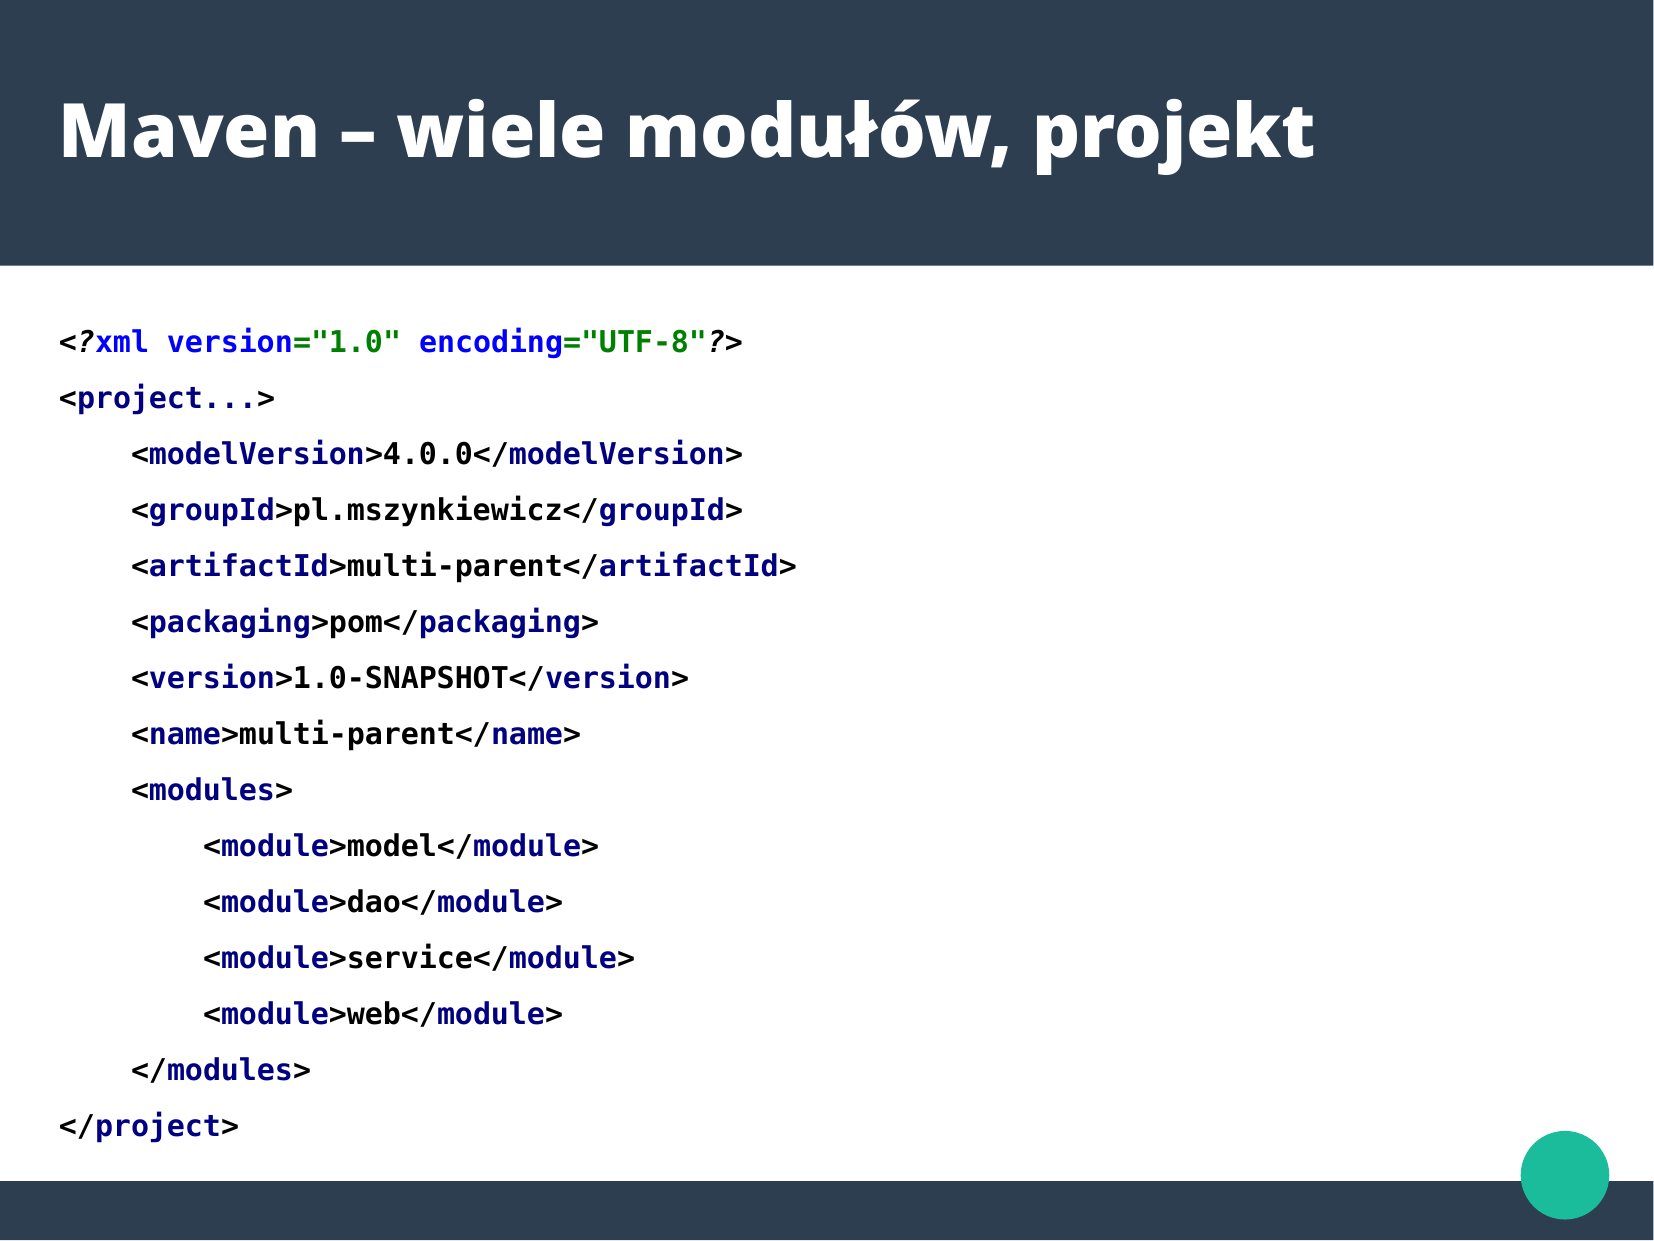

# Maven – wiele modułów, projekt
<?xml version="1.0" encoding="UTF-8"?>
<project...>
 <modelVersion>4.0.0</modelVersion>
 <groupId>pl.mszynkiewicz</groupId>
 <artifactId>multi-parent</artifactId>
 <packaging>pom</packaging>
 <version>1.0-SNAPSHOT</version>
 <name>multi-parent</name>
 <modules>
 <module>model</module>
 <module>dao</module>
 <module>service</module>
 <module>web</module>
 </modules>
</project>